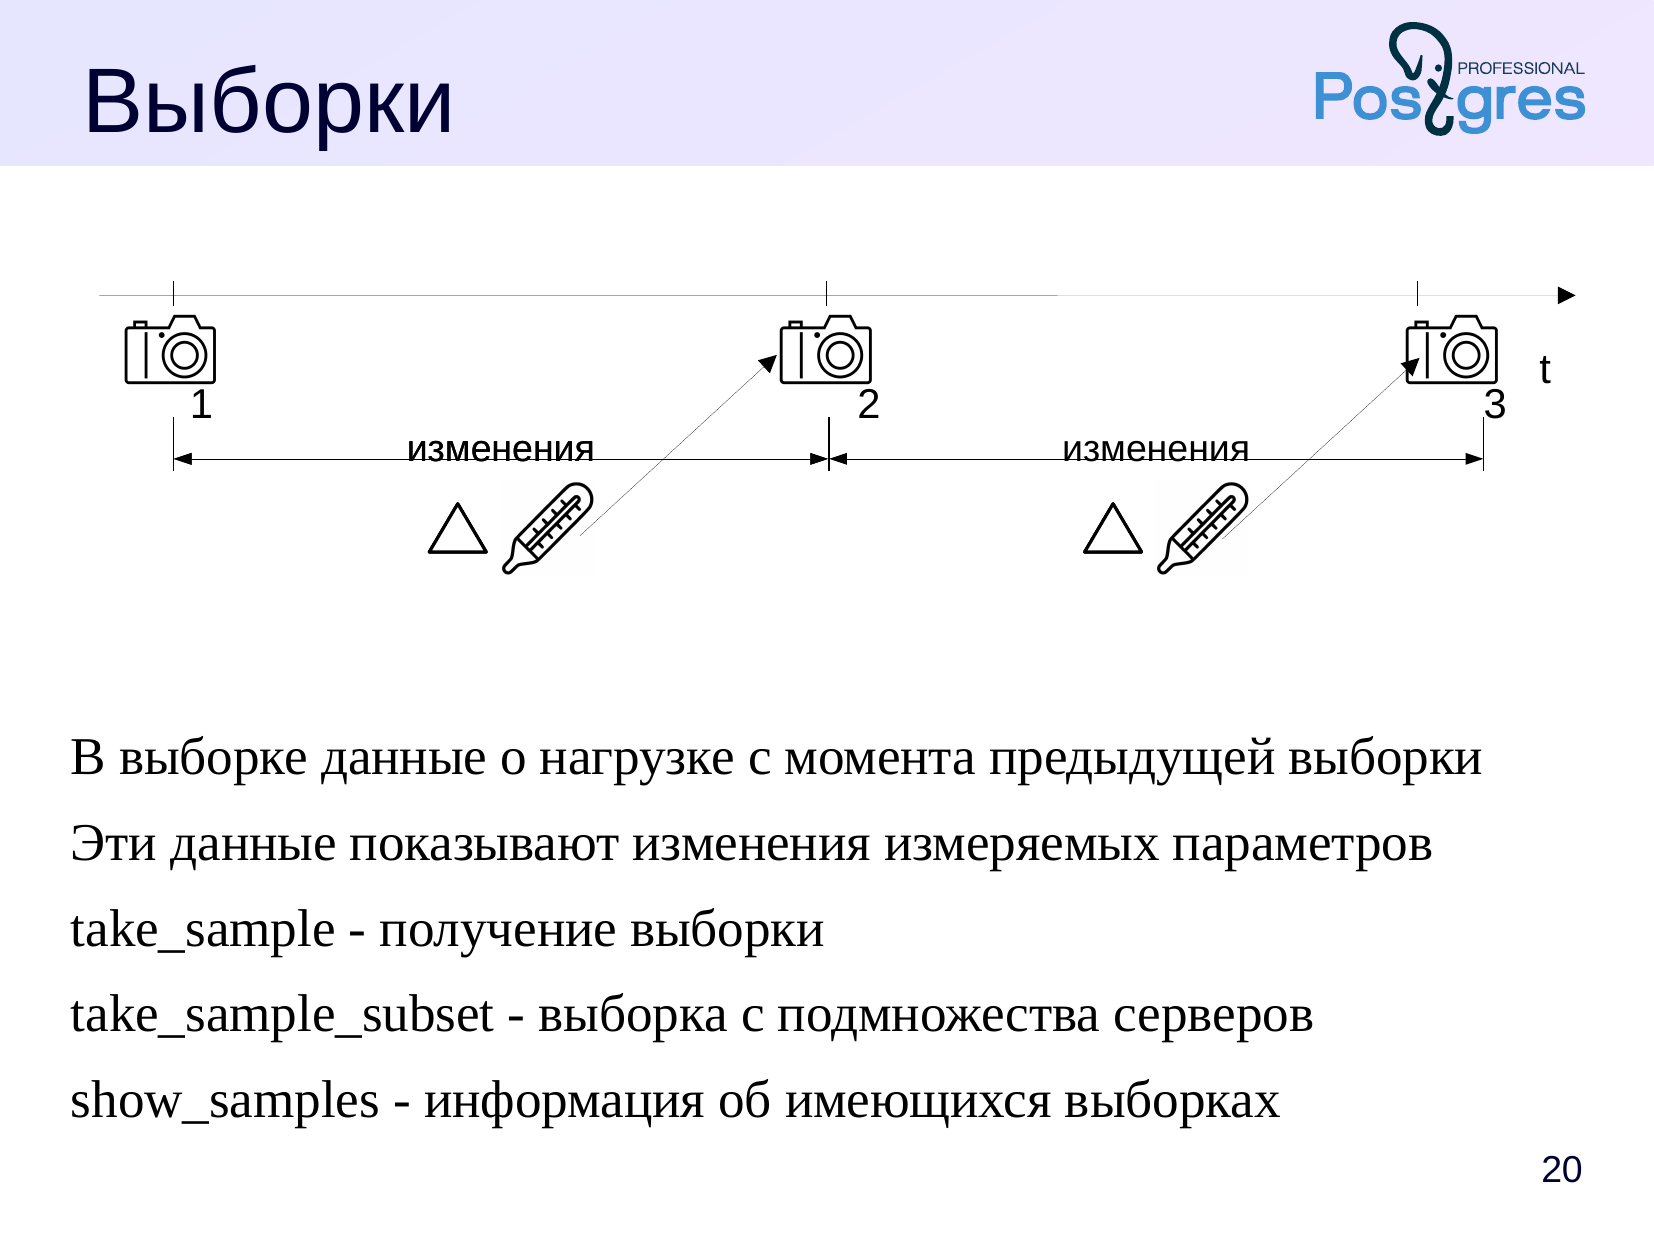

# Выборки
t
1
2
3
В выборке данные о нагрузке с момента предыдущей выборки
Эти данные показывают изменения измеряемых параметров
take_sample - получение выборки
take_sample_subset - выборка с подмножества серверов
show_samples - информация об имеющихся выборках